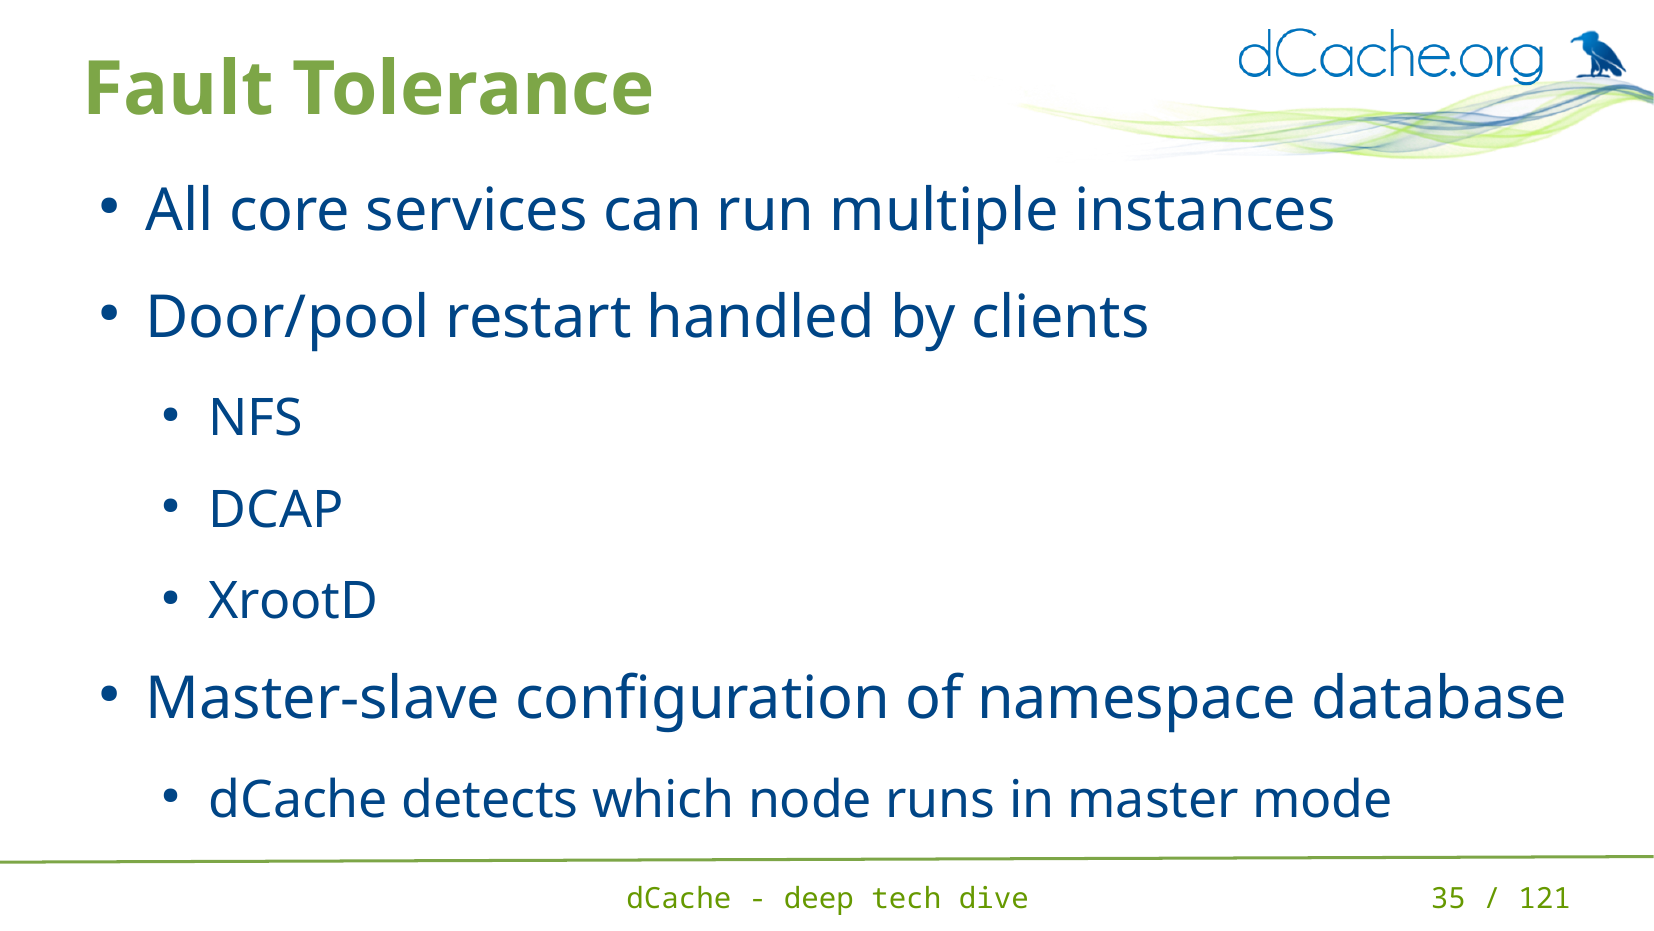

# Fault Tolerance
All core services can run multiple instances
Door/pool restart handled by clients
NFS
DCAP
XrootD
Master-slave configuration of namespace database
dCache detects which node runs in master mode
dCache - deep tech dive
35